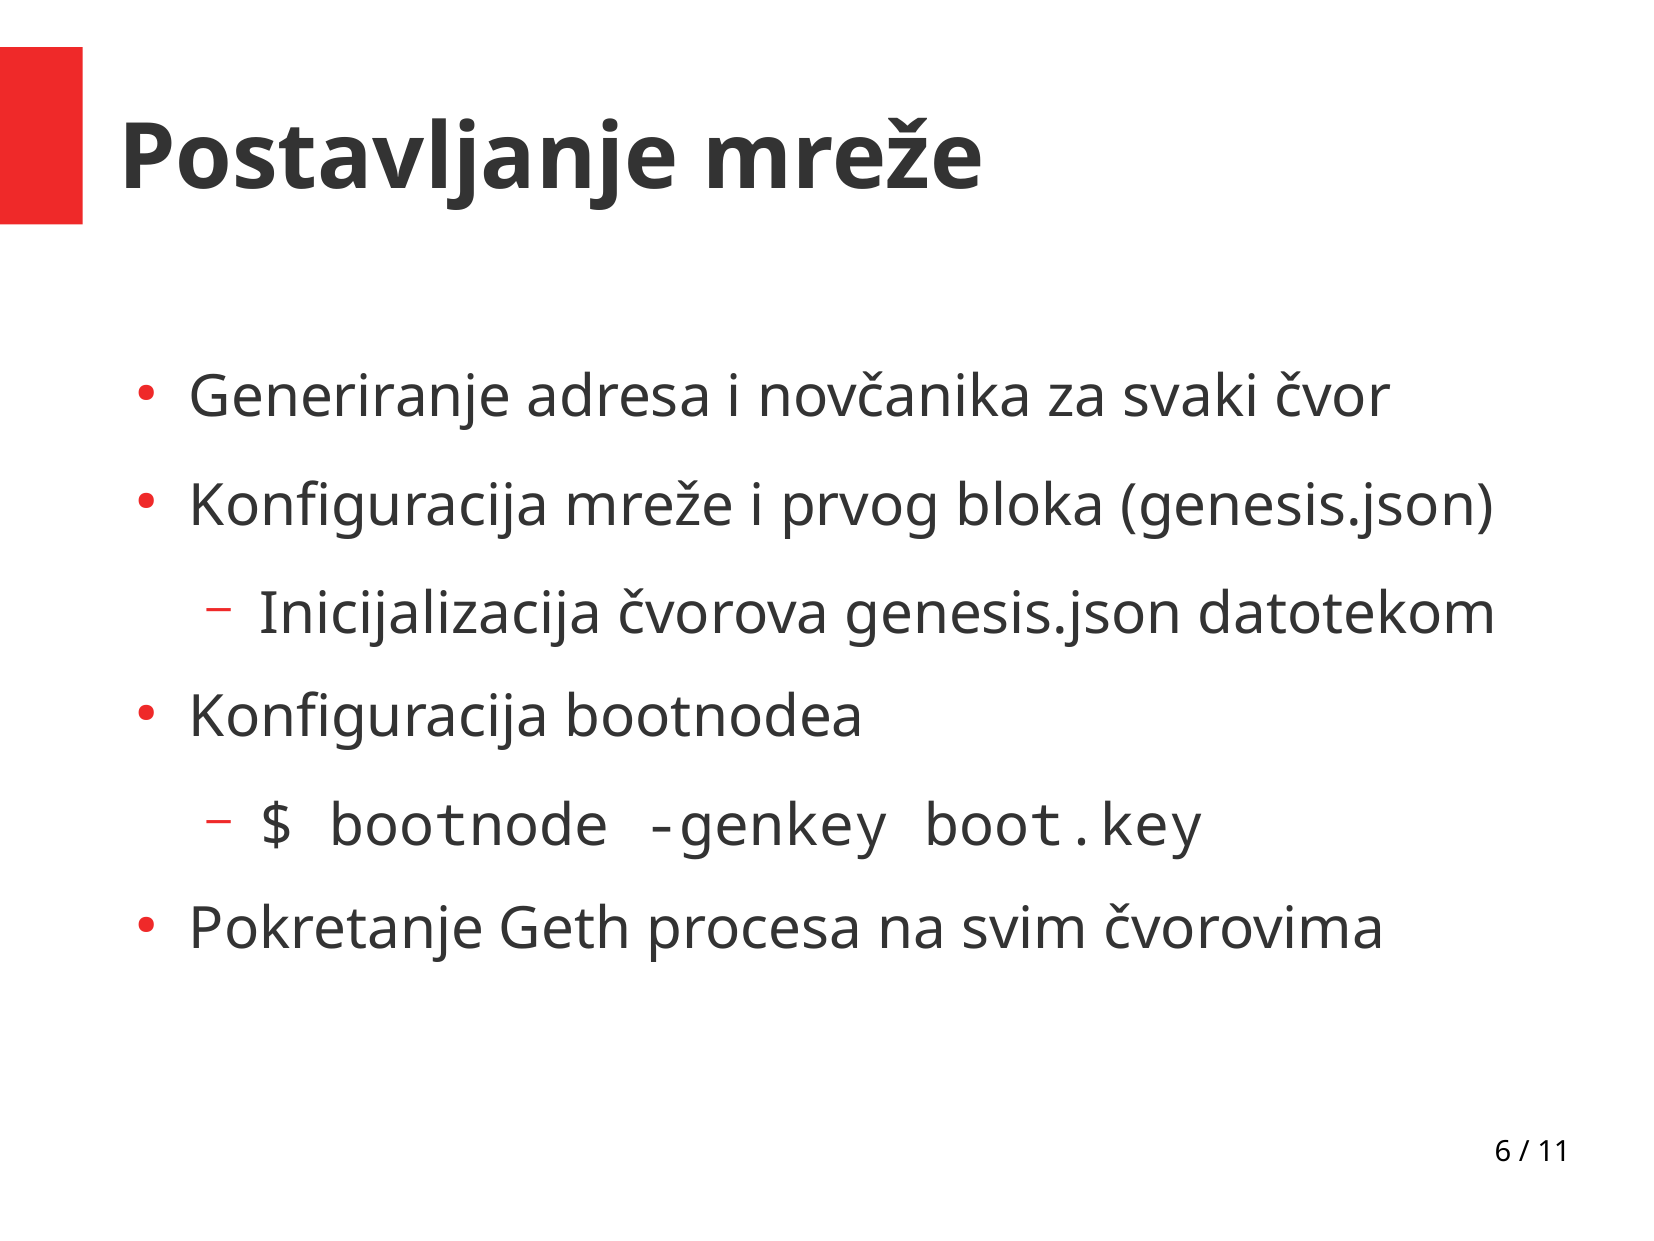

# Postavljanje mreže
Generiranje adresa i novčanika za svaki čvor
Konfiguracija mreže i prvog bloka (genesis.json)
Inicijalizacija čvorova genesis.json datotekom
Konfiguracija bootnodea
$ bootnode -genkey boot.key
Pokretanje Geth procesa na svim čvorovima
6